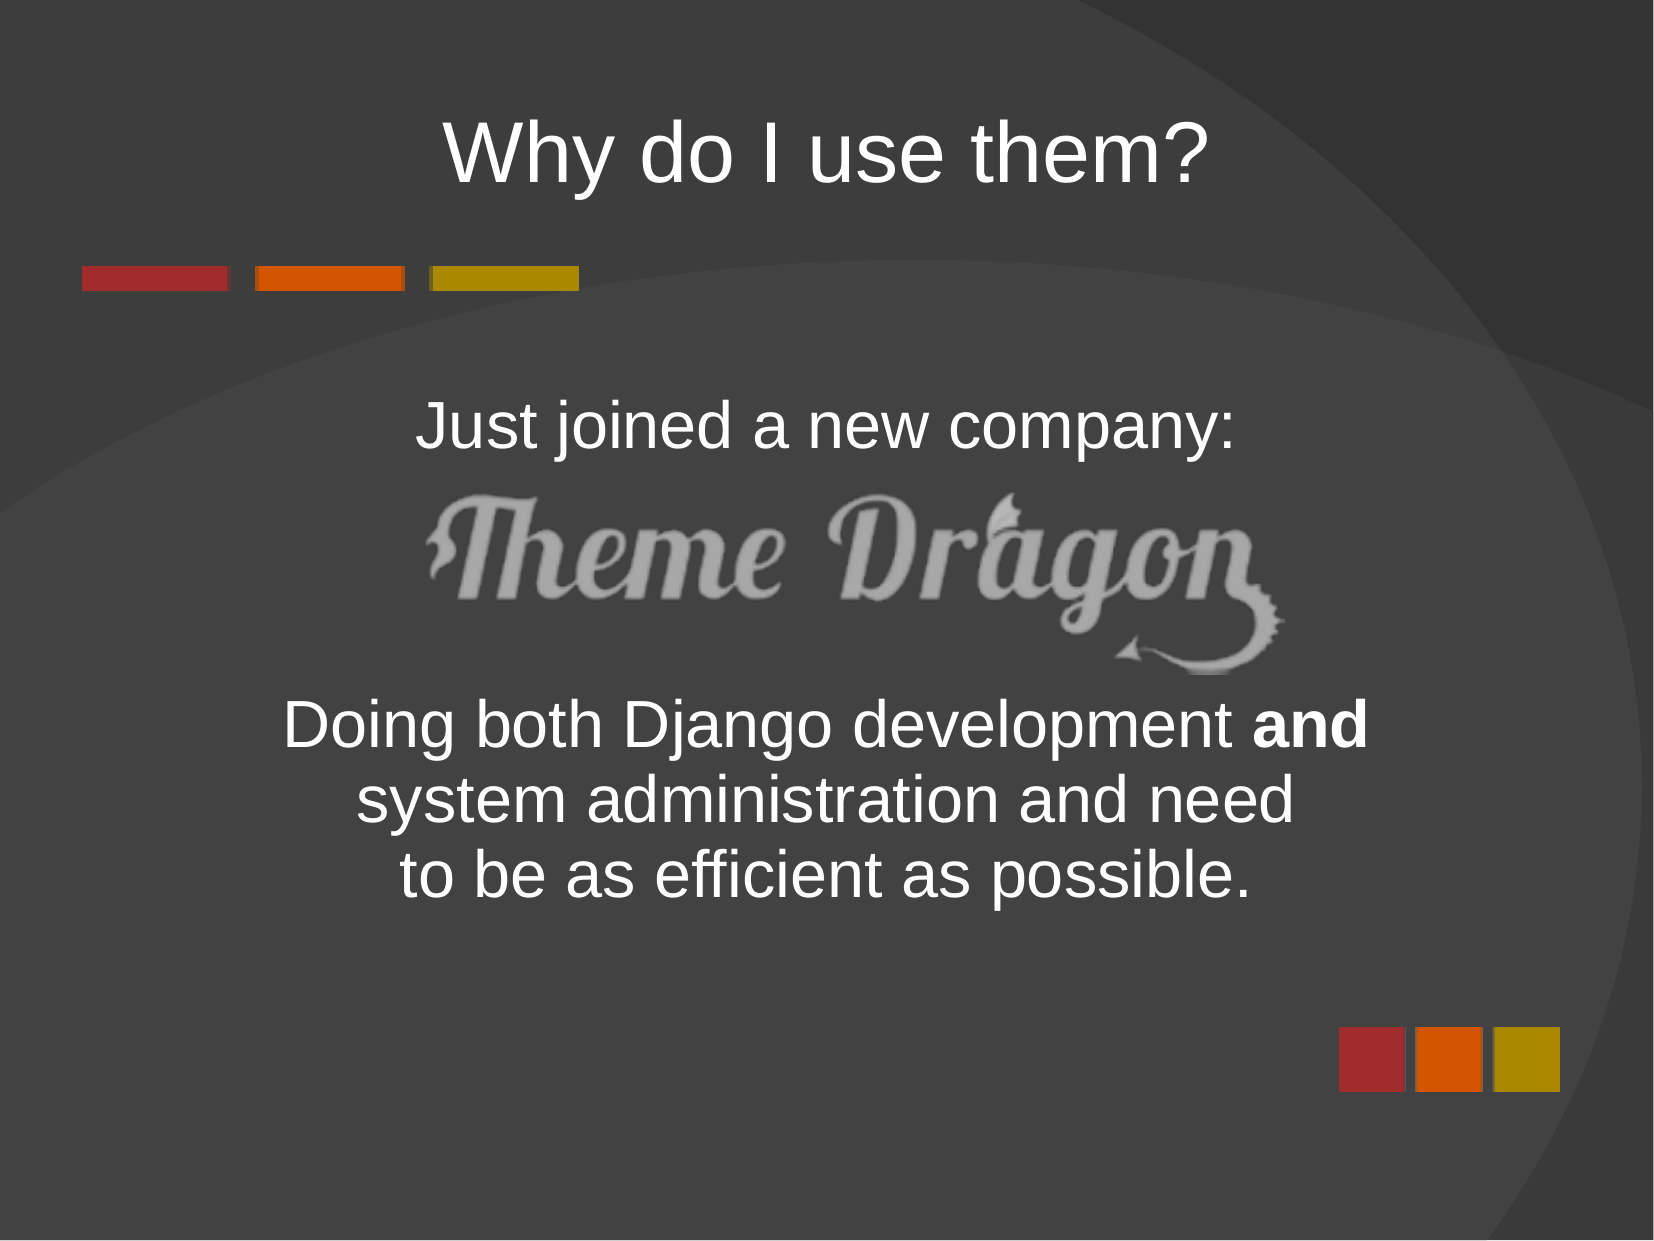

# Why do I use them?
Just joined a new company:
Doing both Django development and
system administration and need
to be as efficient as possible.